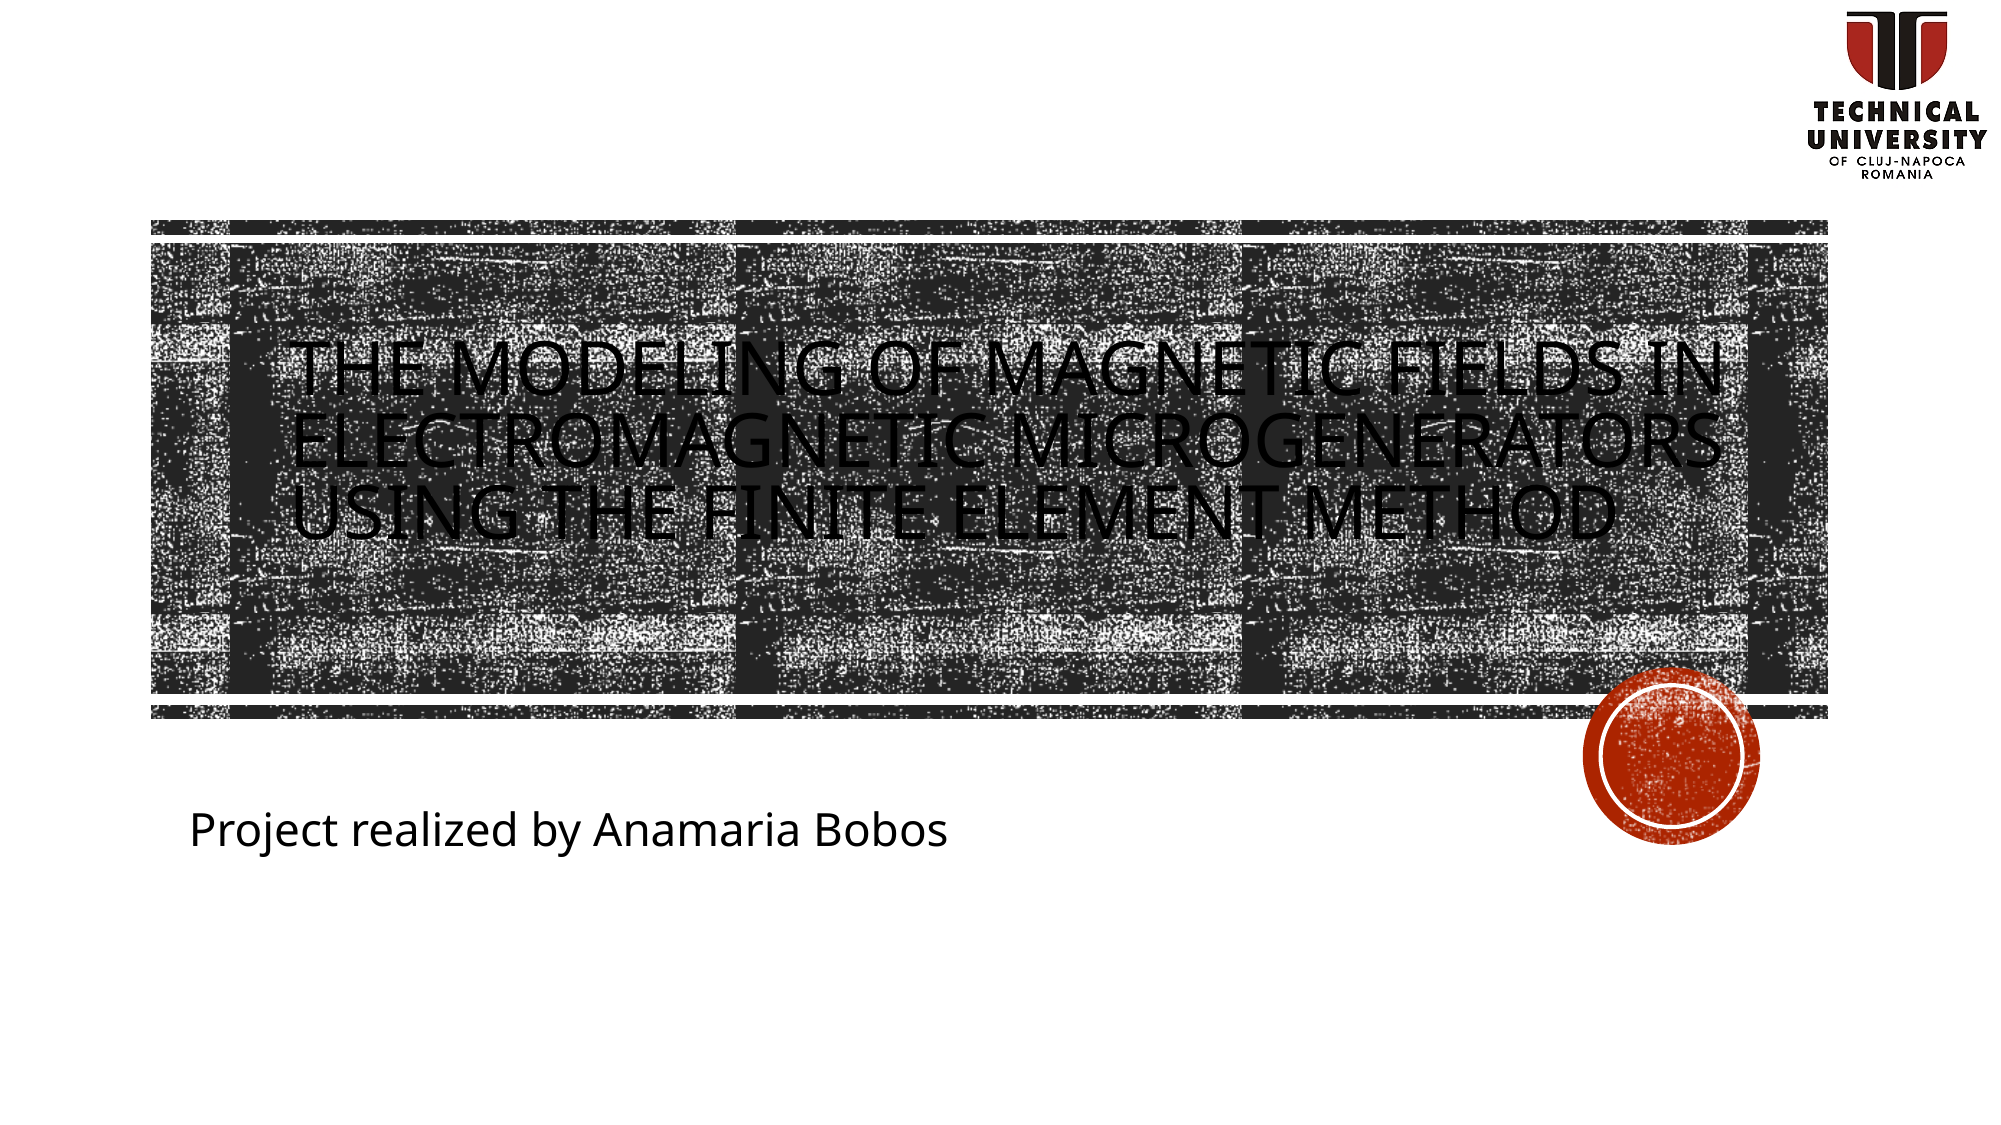

# The Modeling of Magnetic Fields in Electromagnetic Microgenerators Using the Finite Element Method
Project realized by Anamaria Bobos